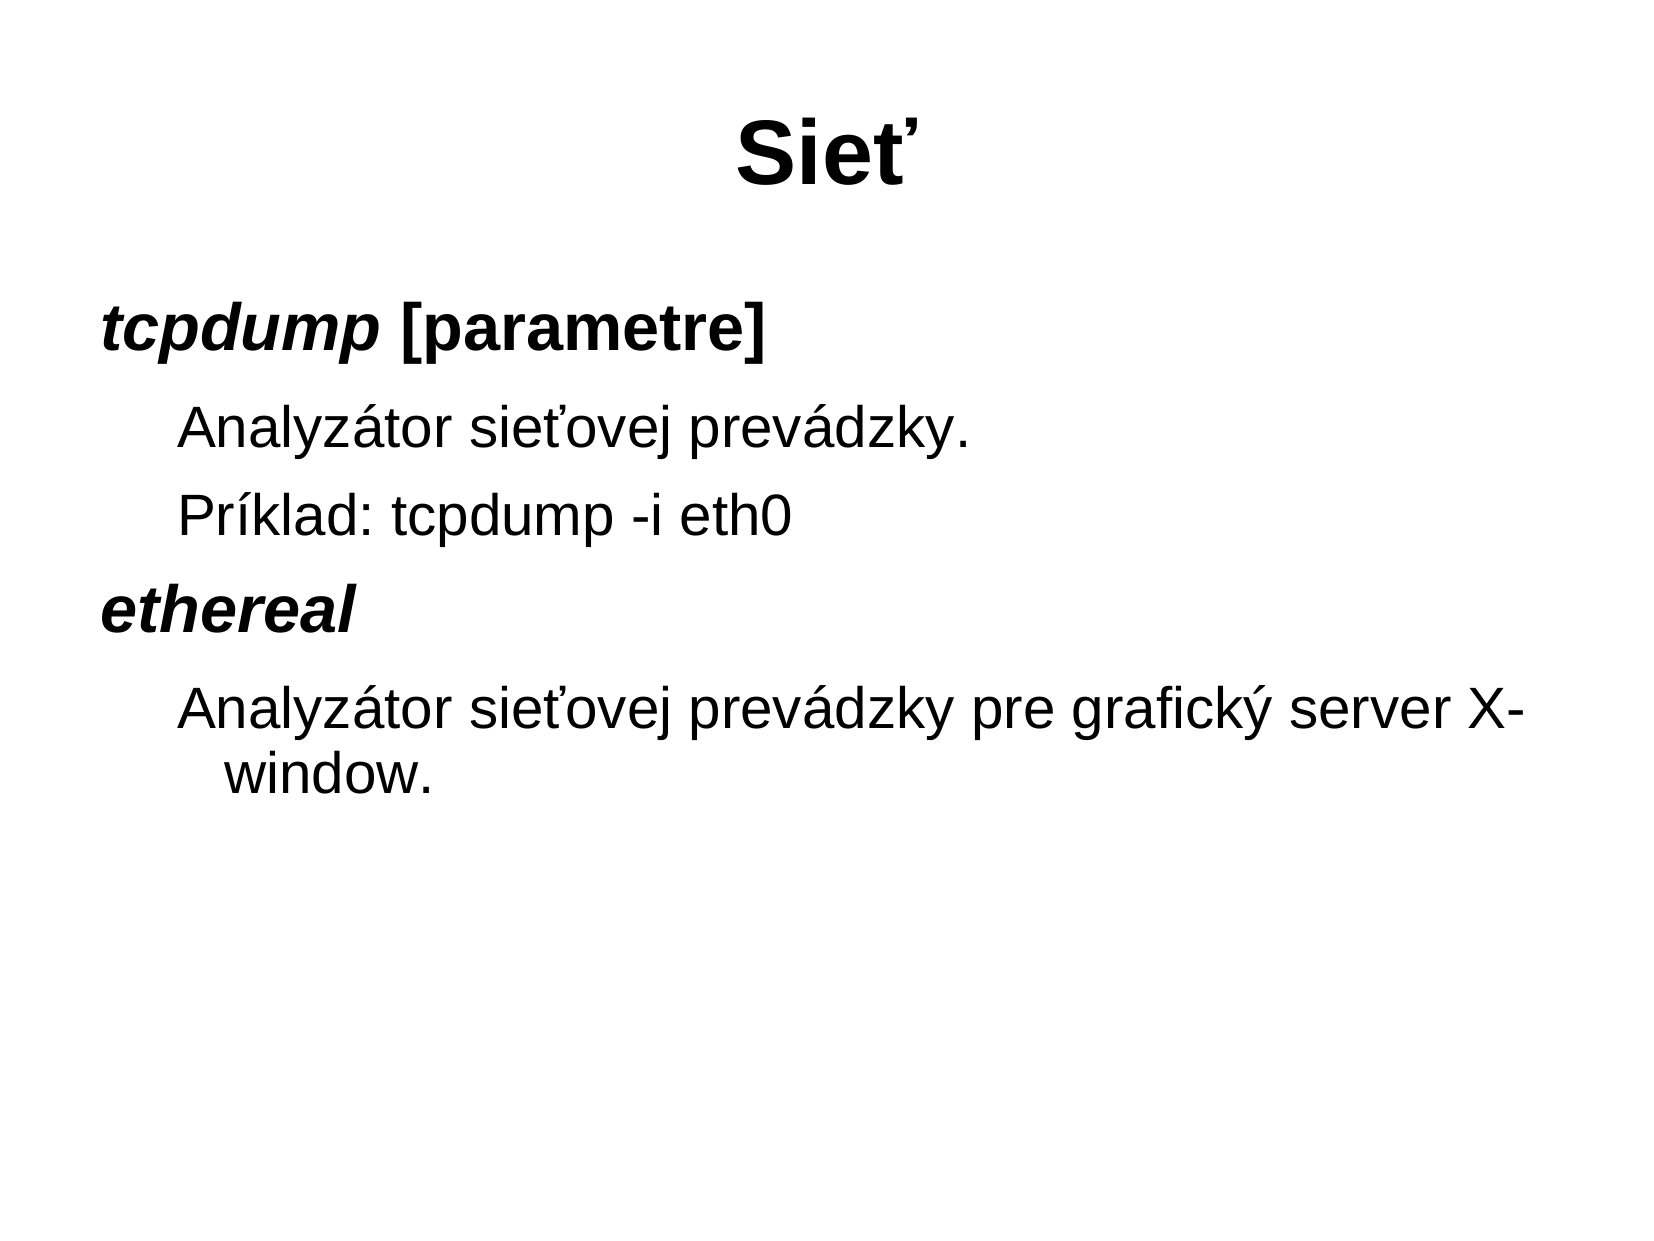

# Sieť
tcpdump [parametre]
Analyzátor sieťovej prevádzky.
Príklad: tcpdump -i eth0
ethereal
Analyzátor sieťovej prevádzky pre grafický server X-window.